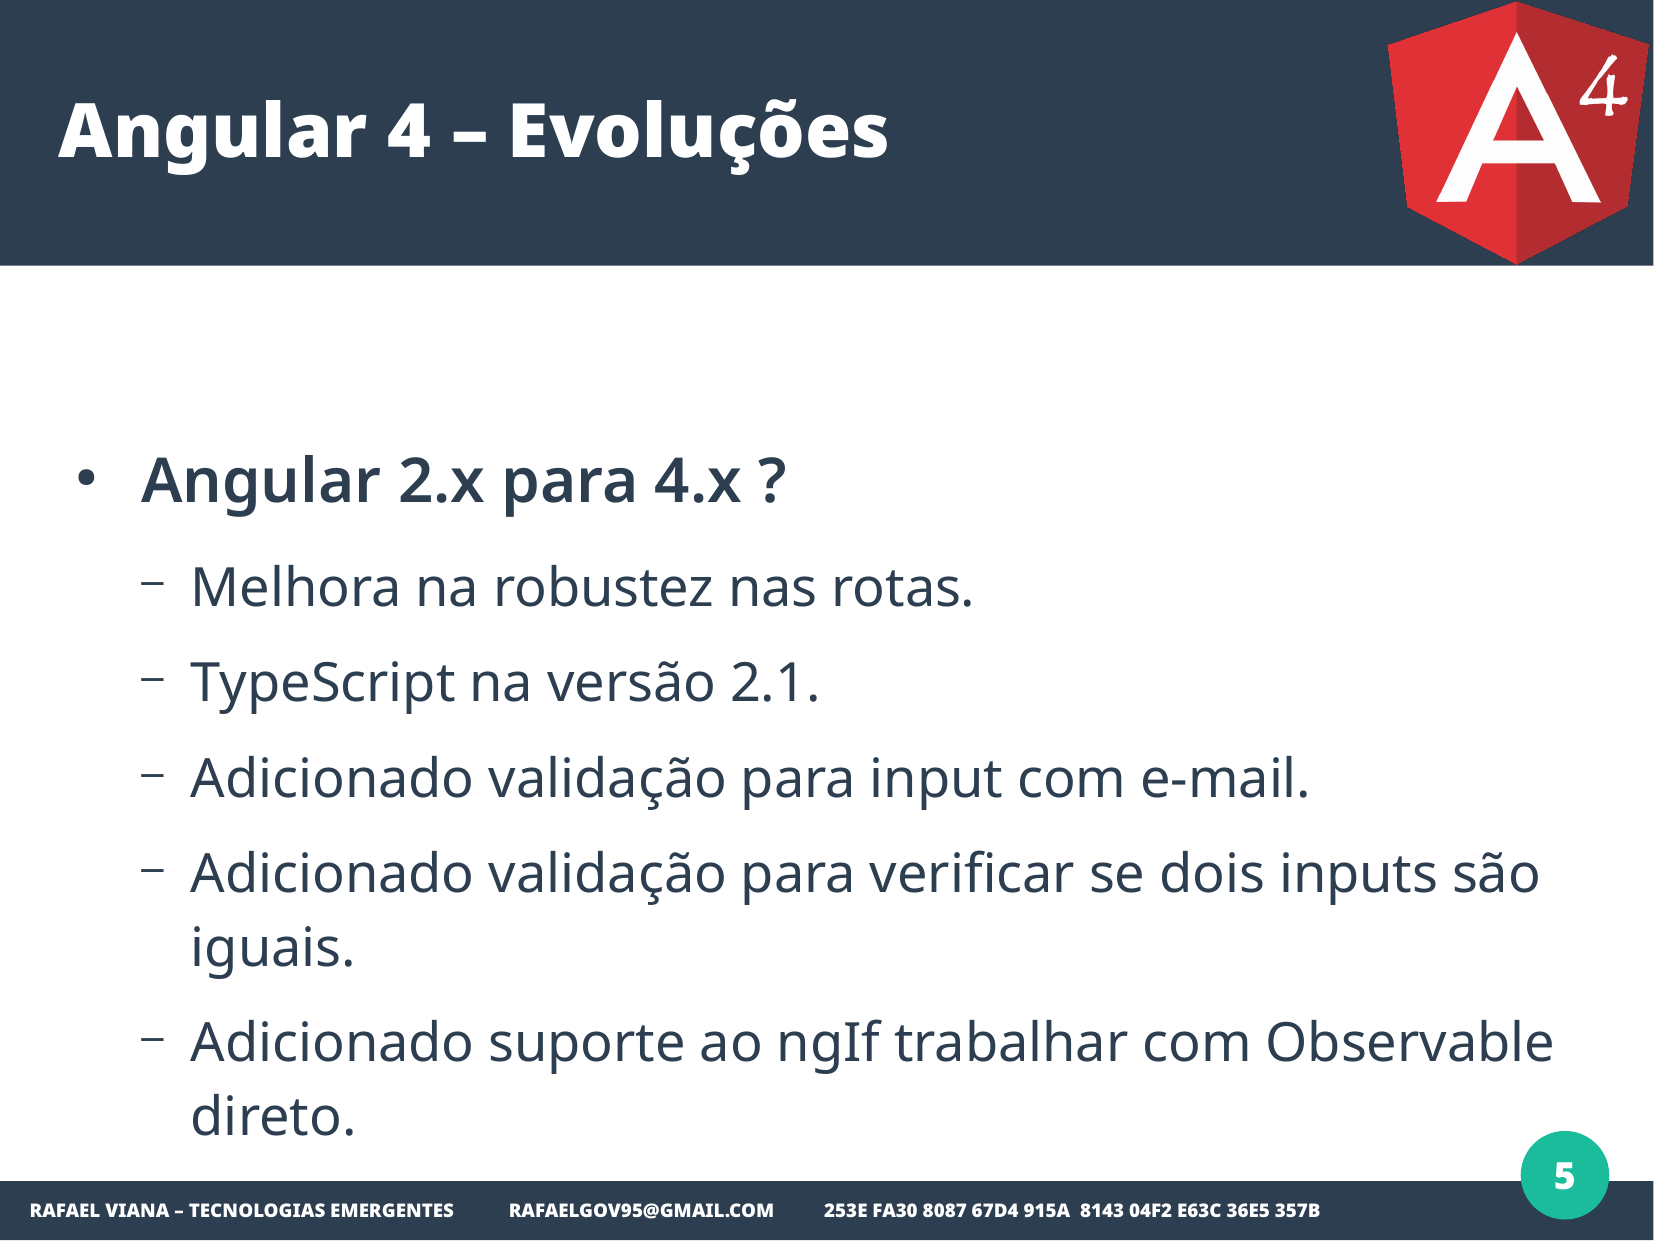

# Angular 4 – Evoluções
 Angular 2.x para 4.x ?
Melhora na robustez nas rotas.
TypeScript na versão 2.1.
Adicionado validação para input com e-mail.
Adicionado validação para verificar se dois inputs são iguais.
Adicionado suporte ao ngIf trabalhar com Observable direto.
5
RAFAEL VIANA – TECNOLOGIAS EMERGENTES RAFAELGOV95@GMAIL.COM 253E FA30 8087 67D4 915A 8143 04F2 E63C 36E5 357B